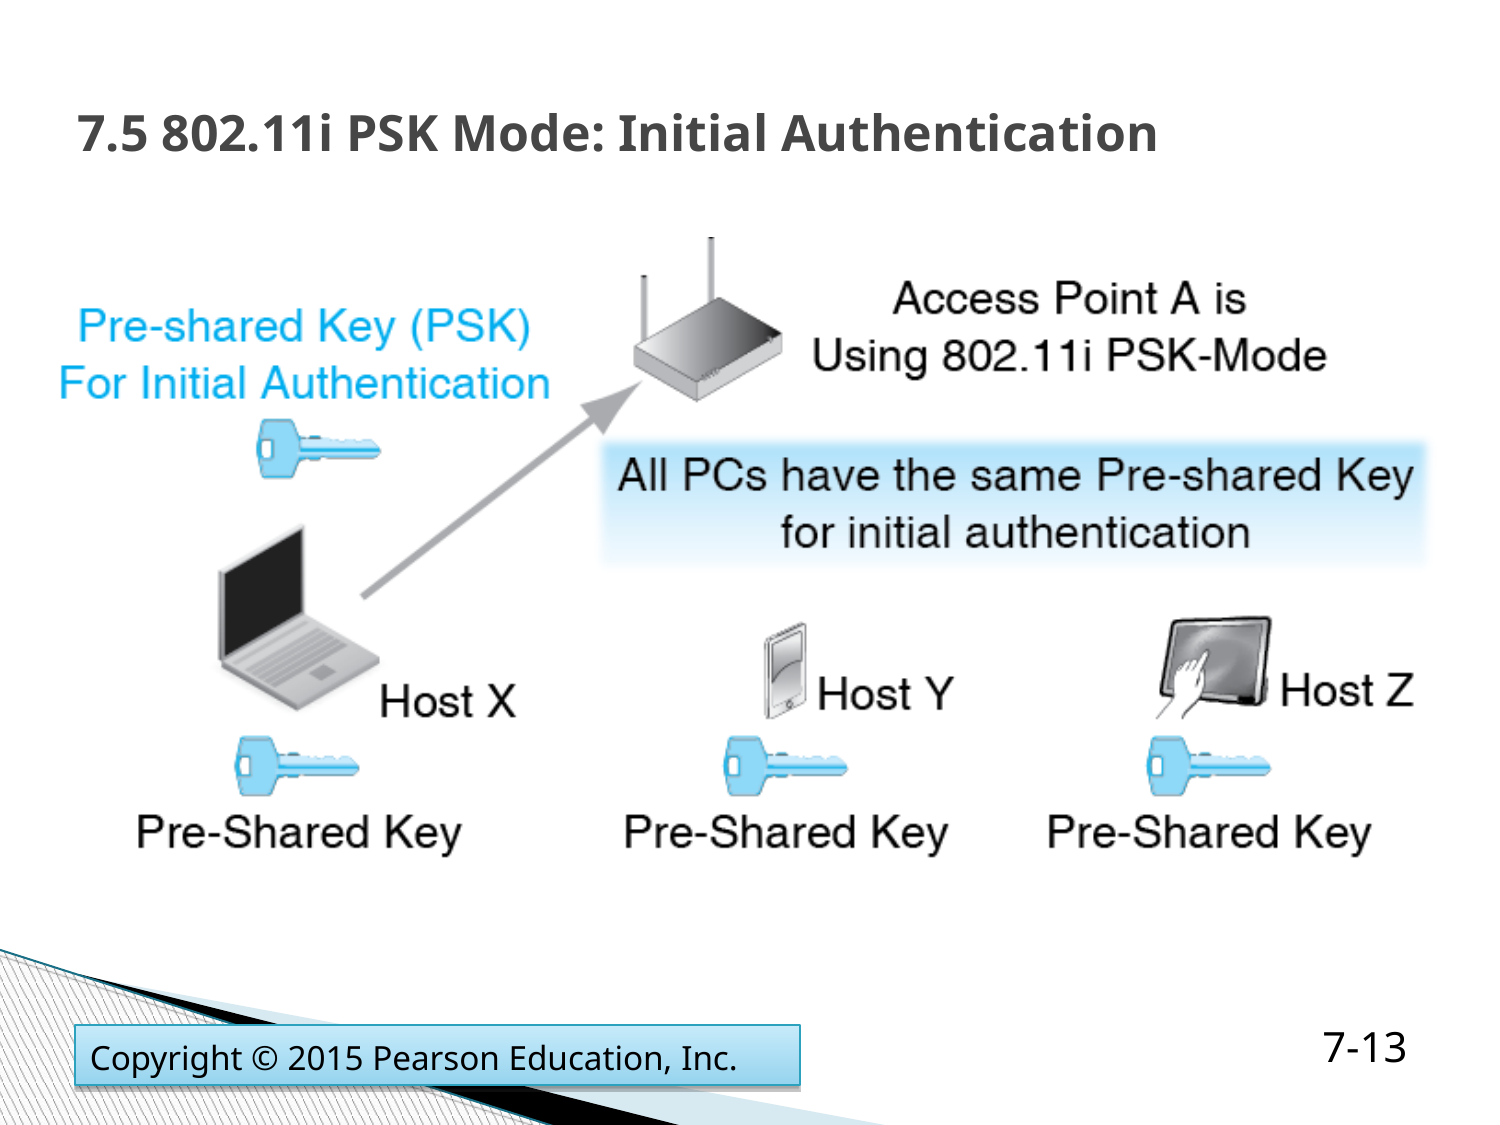

# 7.5 802.11i PSK Mode: Initial Authentication
Copyright © 2015 Pearson Education, Inc.